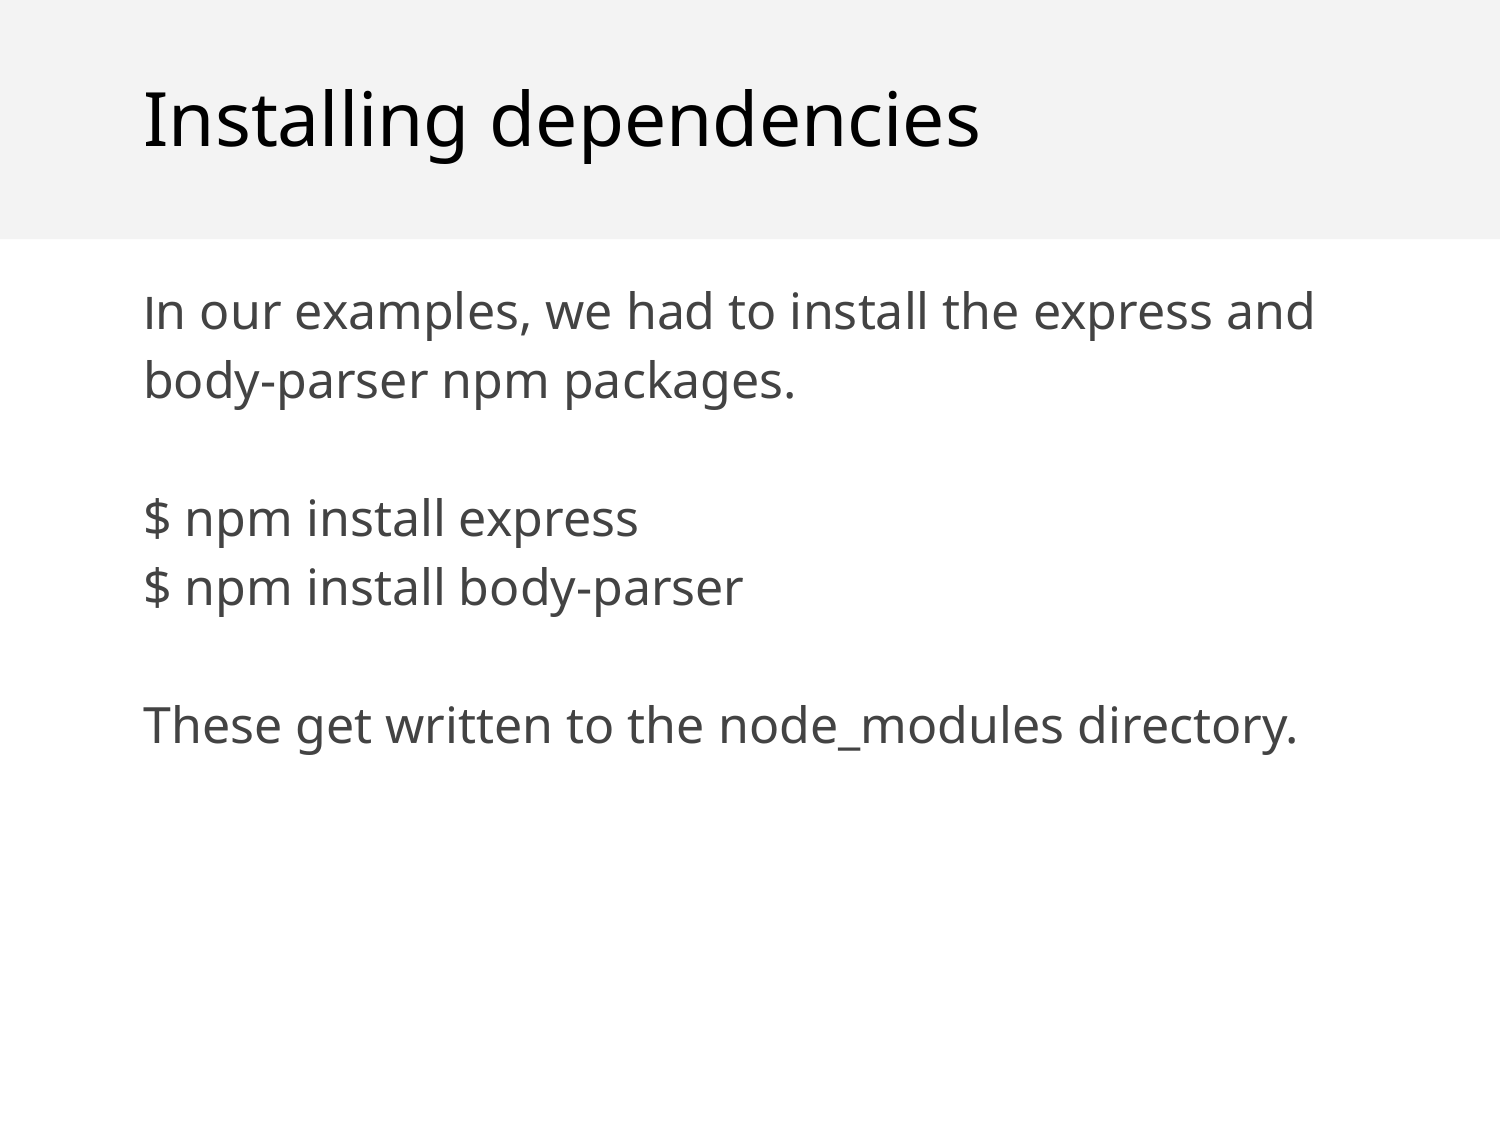

# Installing dependencies
In our examples, we had to install the express and body-parser npm packages.
$ npm install express
$ npm install body-parser
These get written to the node_modules directory.